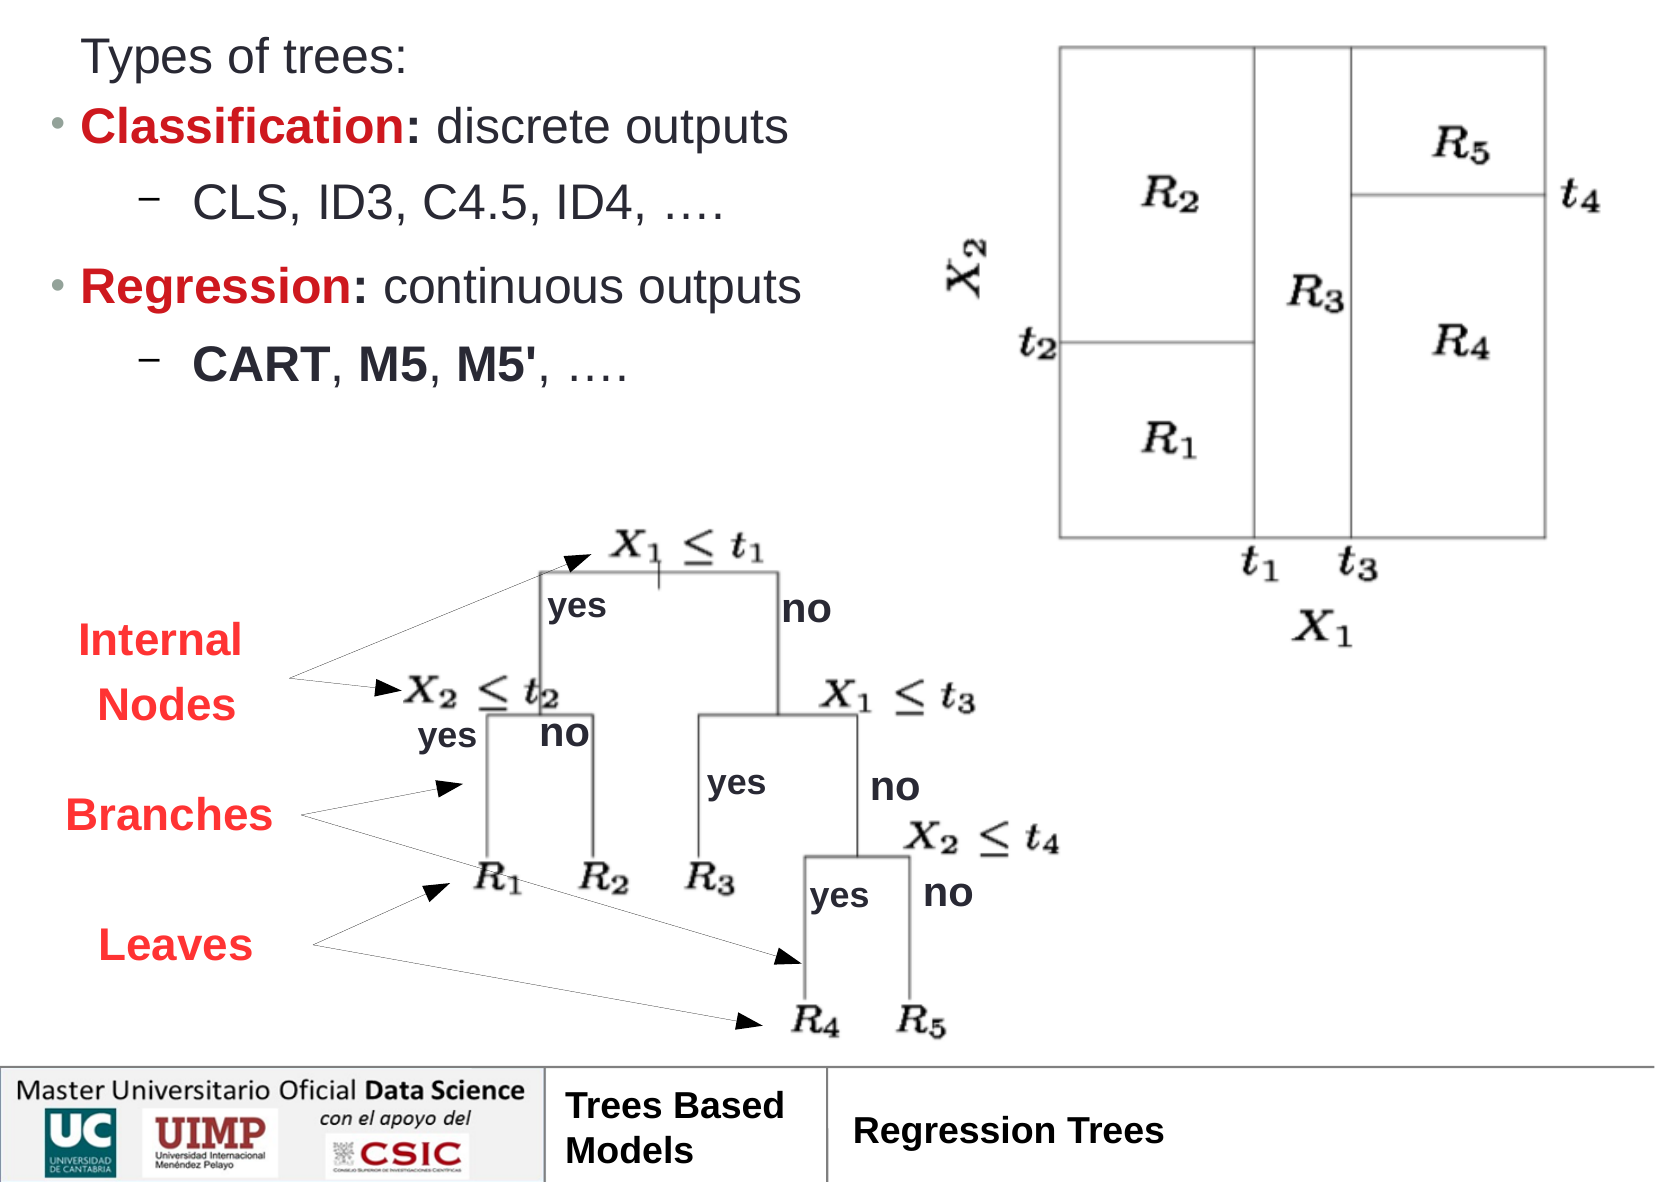

Types of trees:
Classification: discrete outputs
CLS, ID3, C4.5, ID4, ….
Regression: continuous outputs
CART, M5, M5', ….
yes
no
Internal
Nodes
no
yes
yes
no
Branches
no
yes
# Leaves
Regression Trees